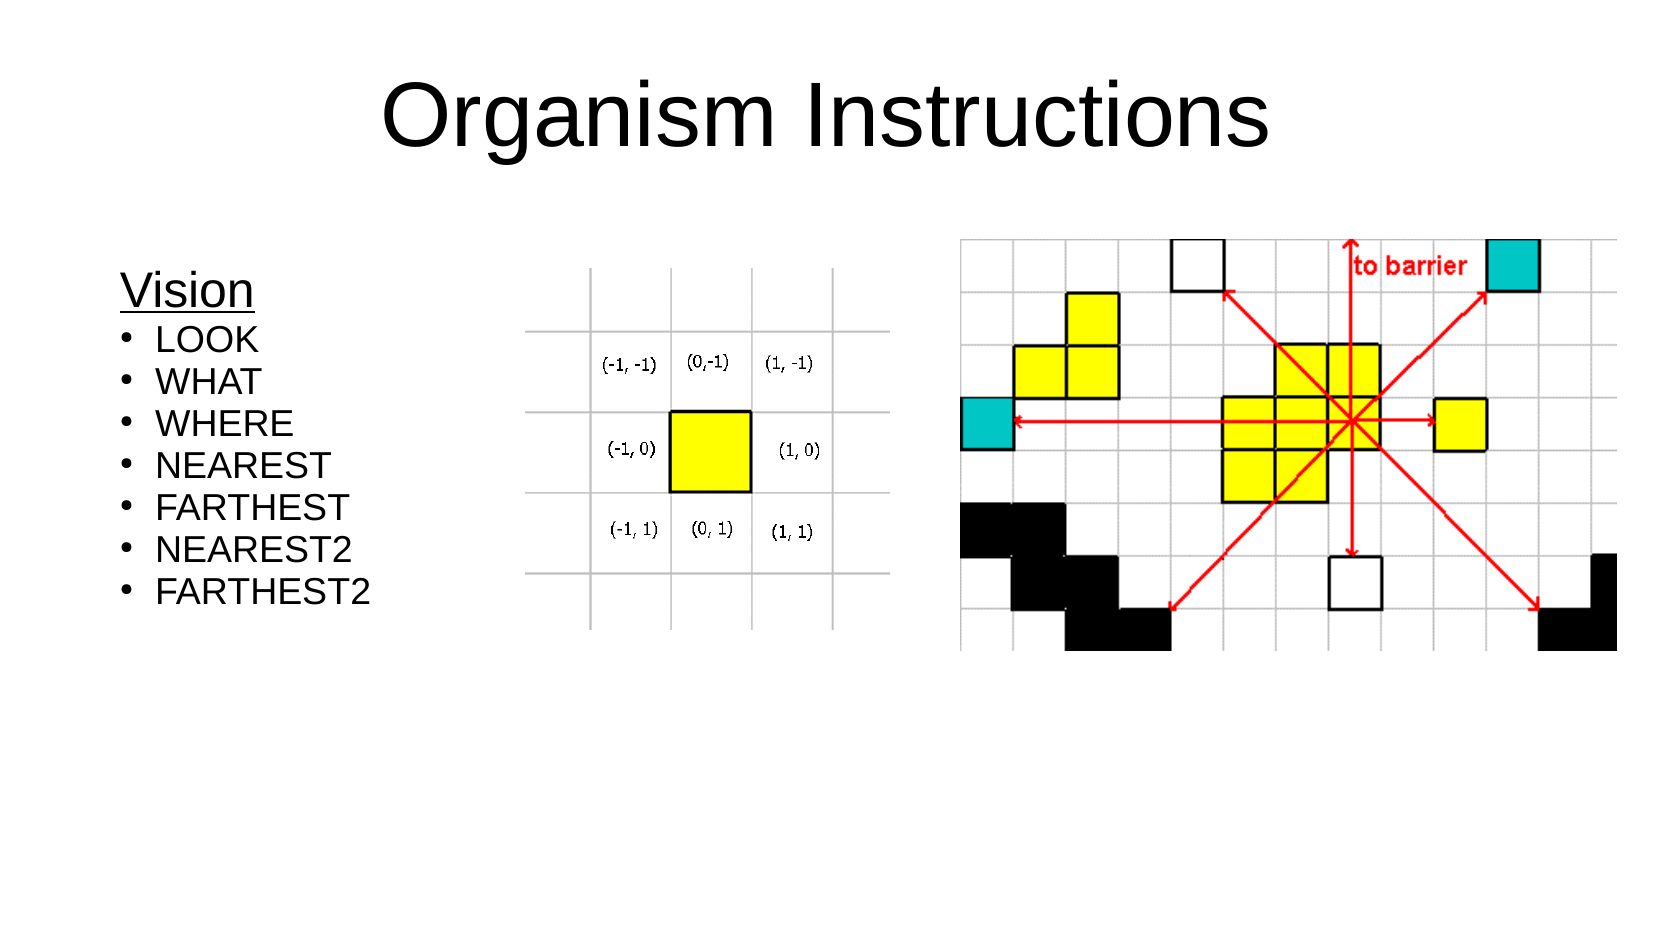

# Organism Instructions
Vision
LOOK
WHAT
WHERE
NEAREST
FARTHEST
NEAREST2
FARTHEST2